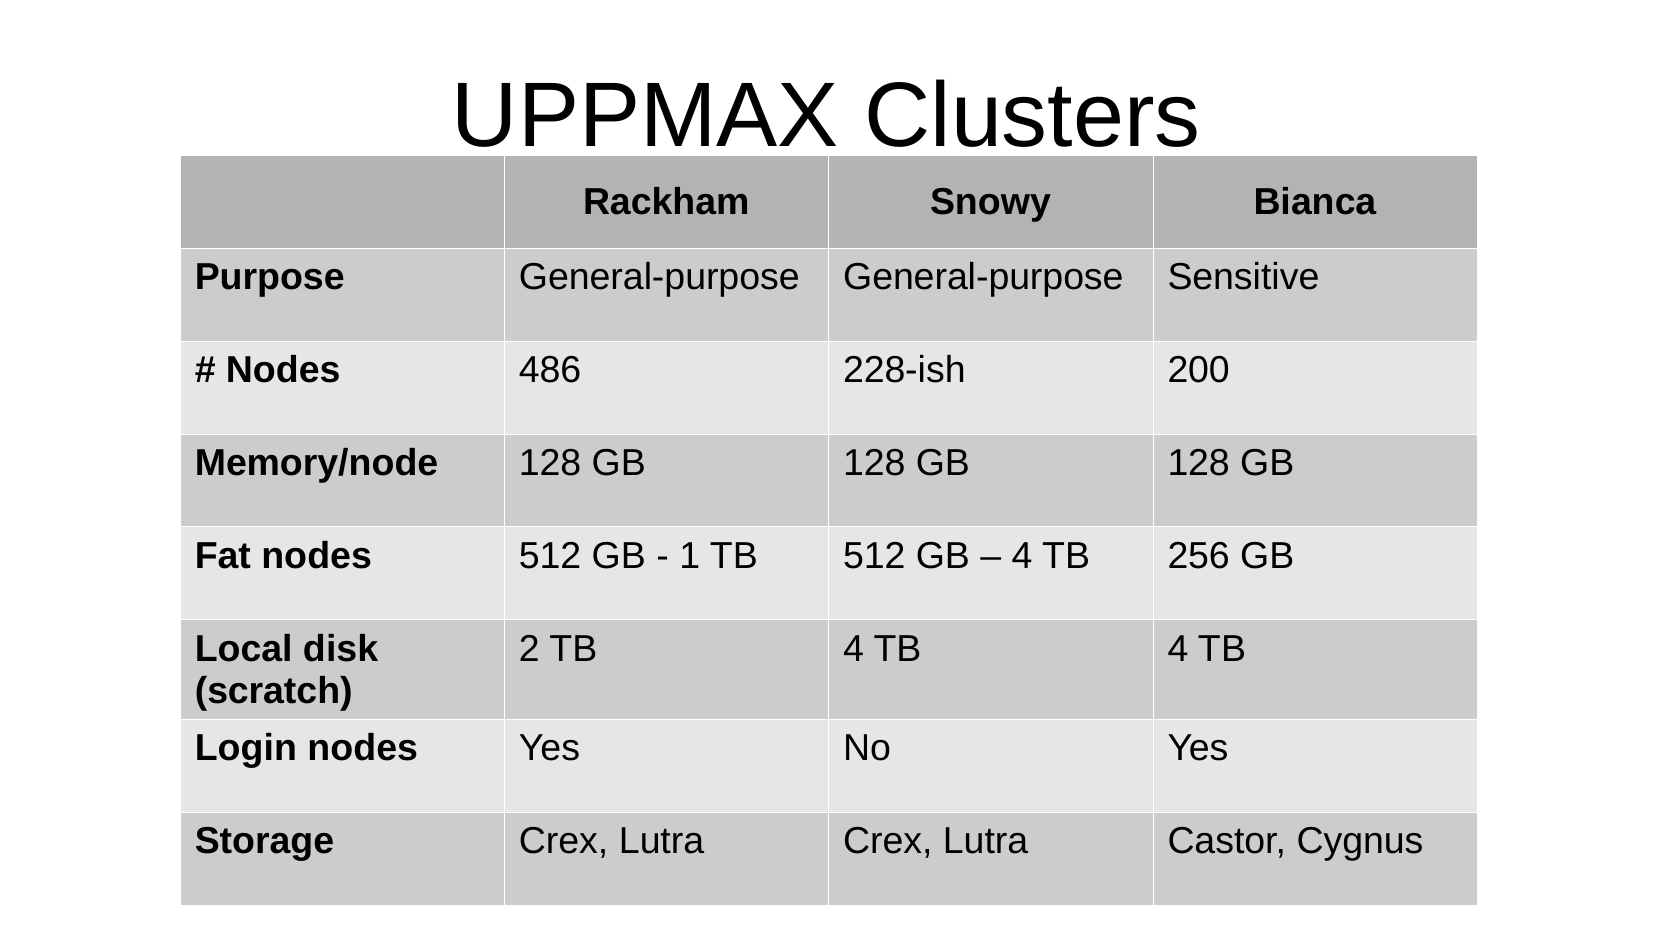

# UPPMAX Clusters
| | Rackham | Snowy | Bianca |
| --- | --- | --- | --- |
| Purpose | General-purpose | General-purpose | Sensitive |
| # Nodes | 486 | 228-ish | 200 |
| Memory/node | 128 GB | 128 GB | 128 GB |
| Fat nodes | 512 GB - 1 TB | 512 GB – 4 TB | 256 GB |
| Local disk (scratch) | 2 TB | 4 TB | 4 TB |
| Login nodes | Yes | No | Yes |
| Storage | Crex, Lutra | Crex, Lutra | Castor, Cygnus |